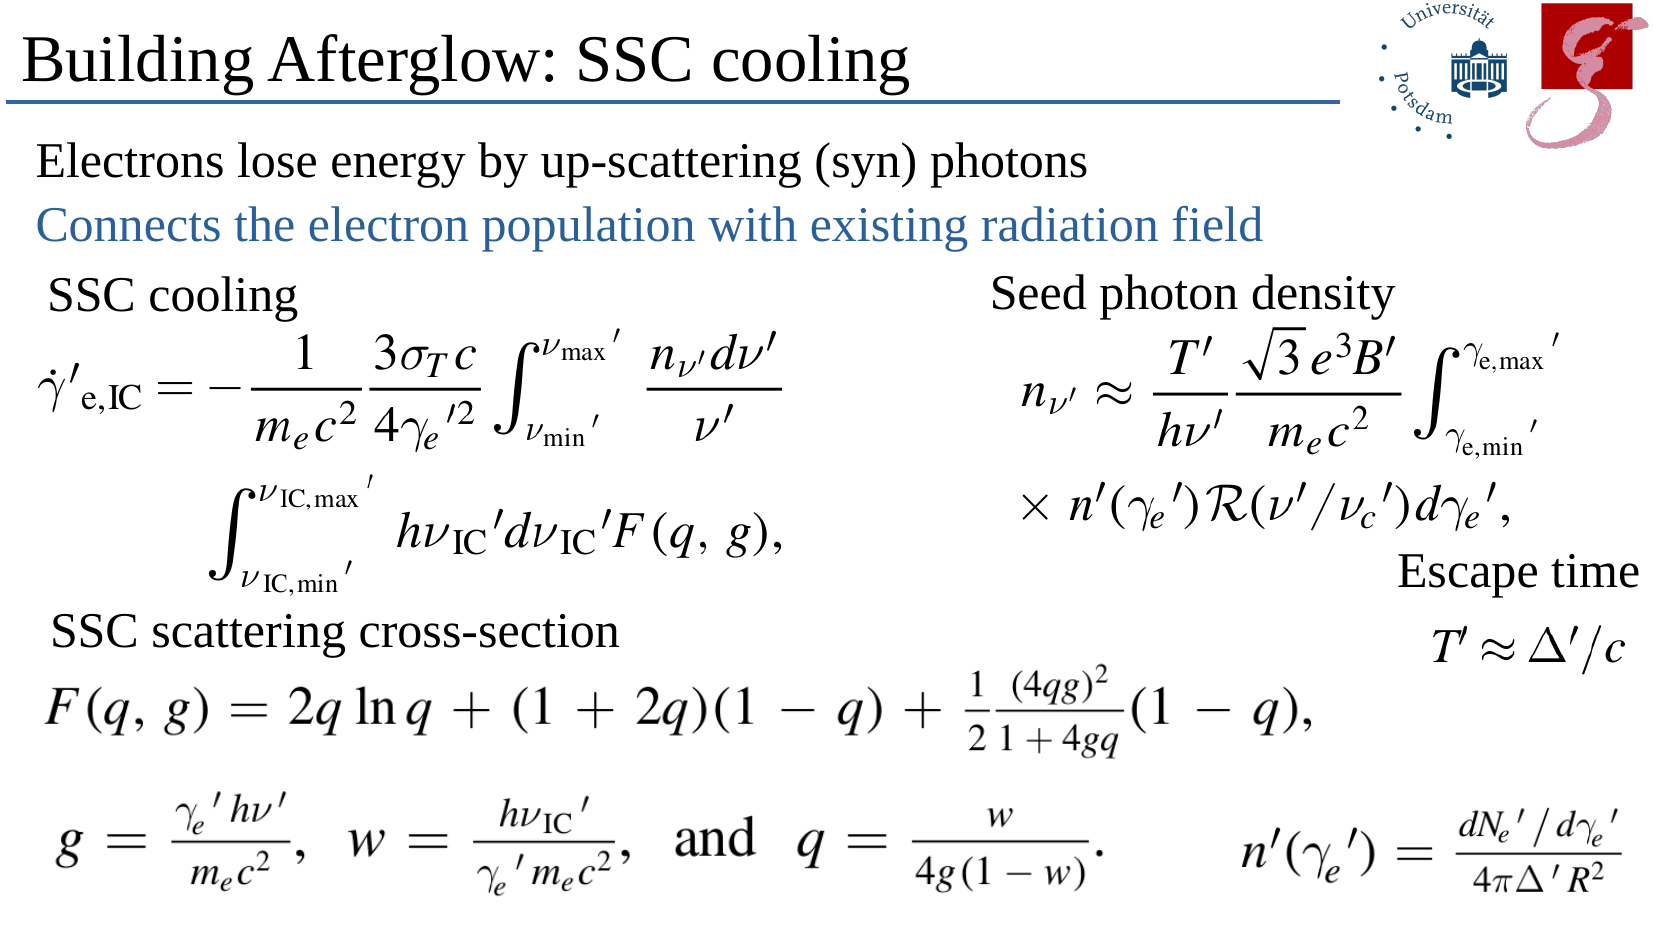

# Building Afterglow: SSC cooling
Electrons lose energy by up-scattering (syn) photons
Connects the electron population with existing radiation field
Seed photon density
SSC cooling
Escape time
SSC scattering cross-section